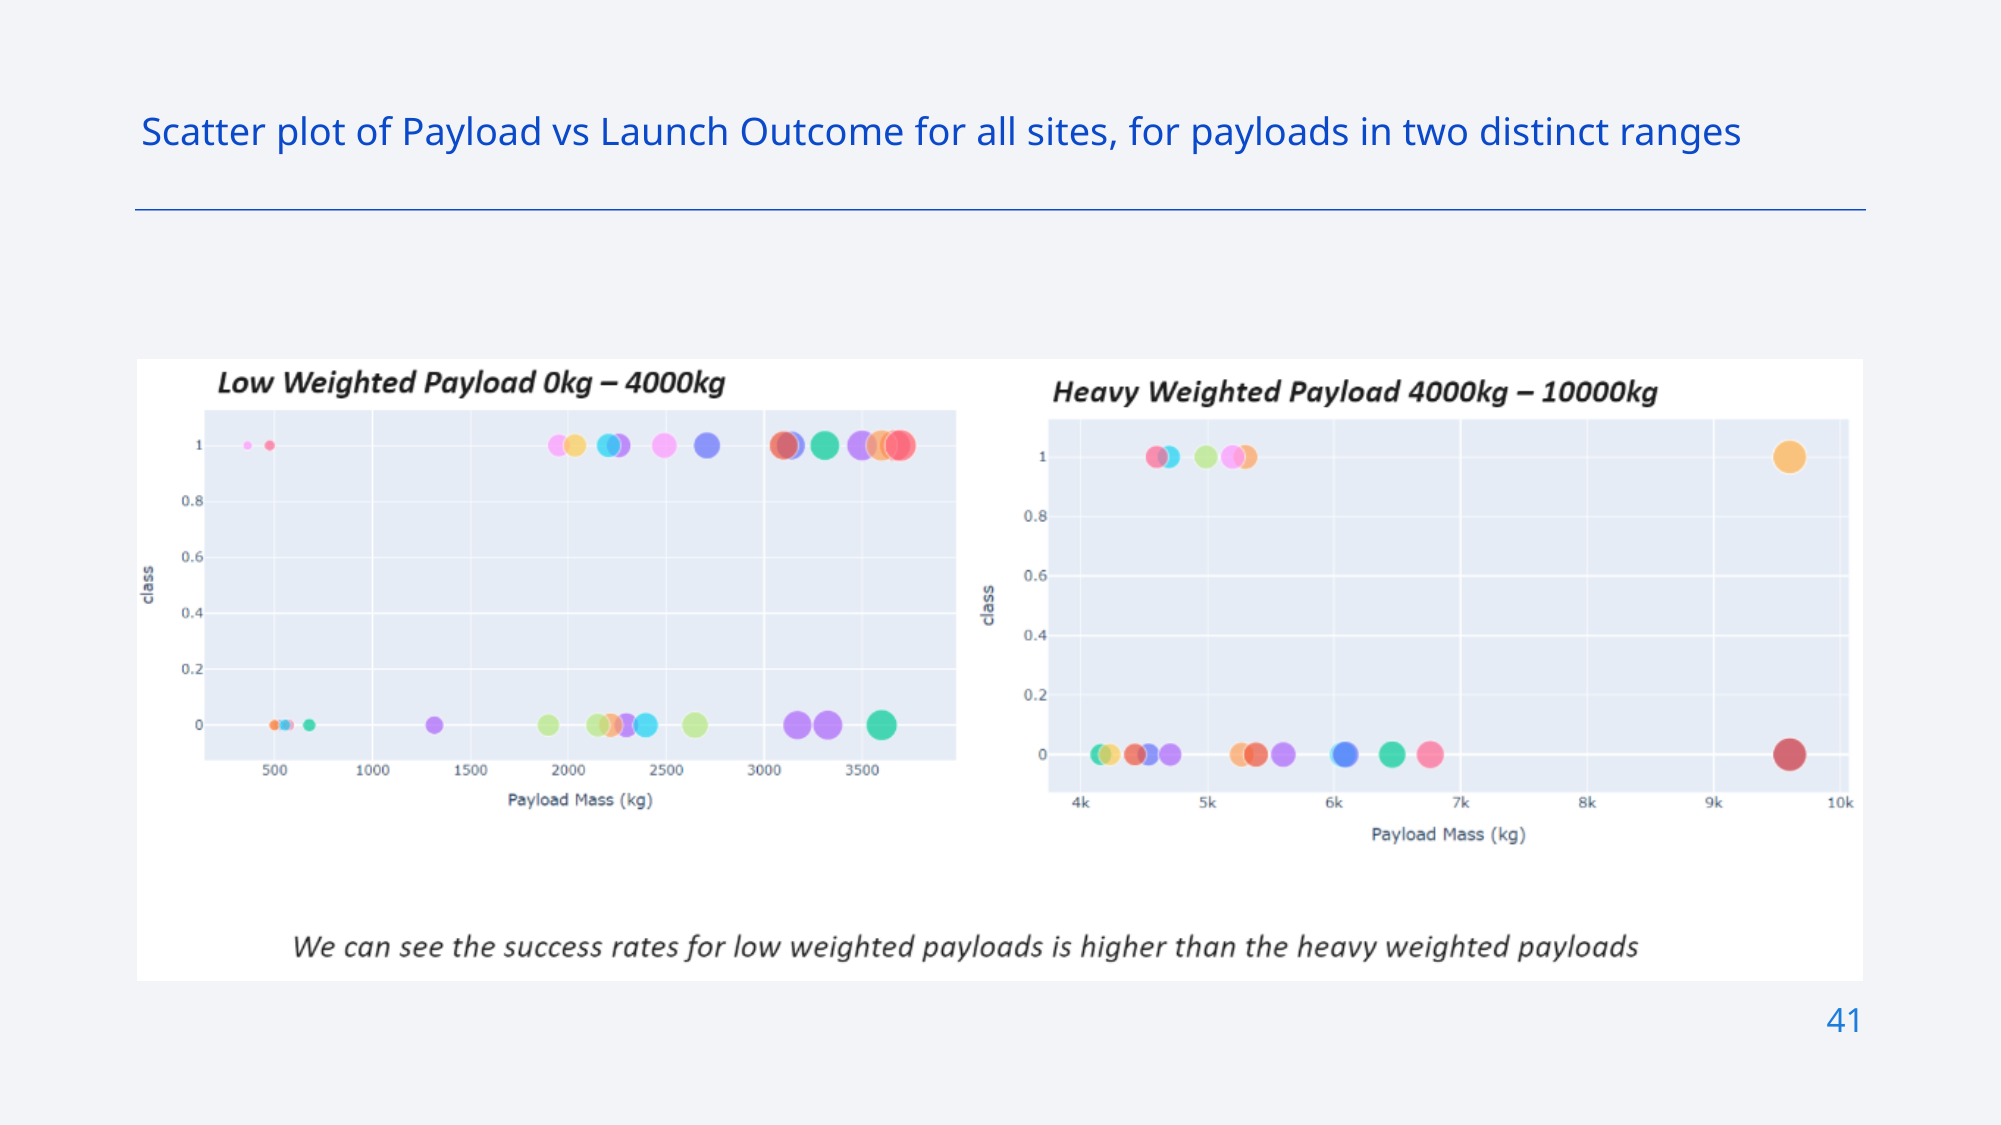

Scatter plot of Payload vs Launch Outcome for all sites, for payloads in two distinct ranges
41